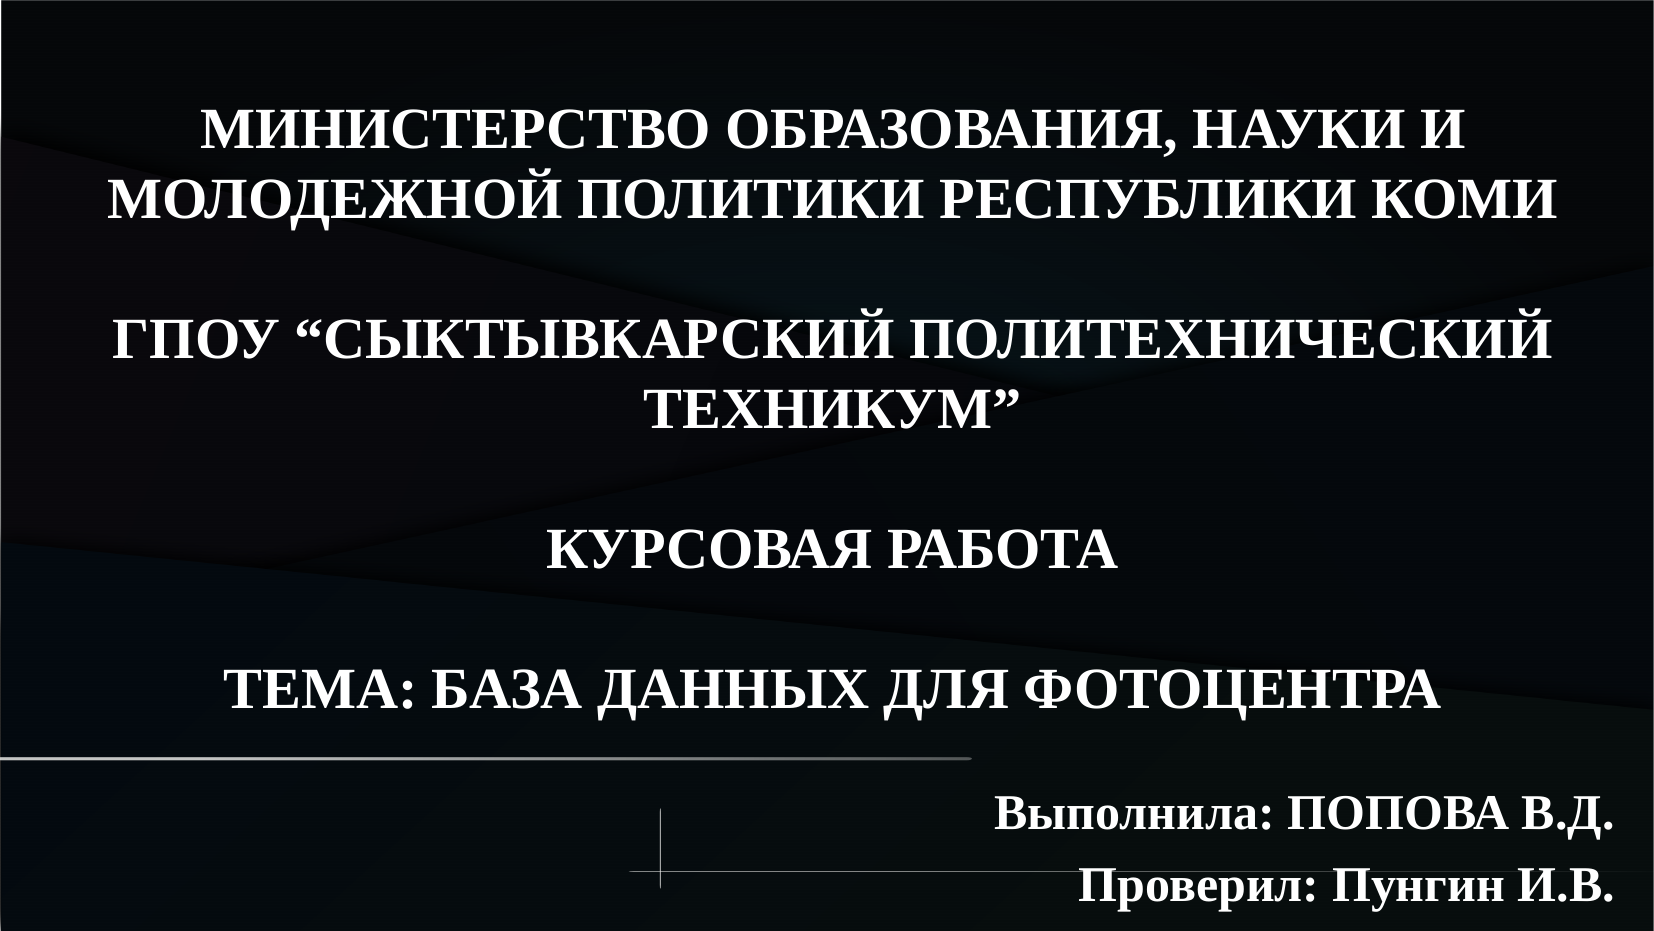

Министерство образования, науки и молодежной политики Республики Коми
ГПОУ “Сыктывкарский политехнический техникум”
Курсовая работа
Тема: База данных для фотоцентра
# Выполнила: Попова В.д. Проверил: Пунгин И.В.